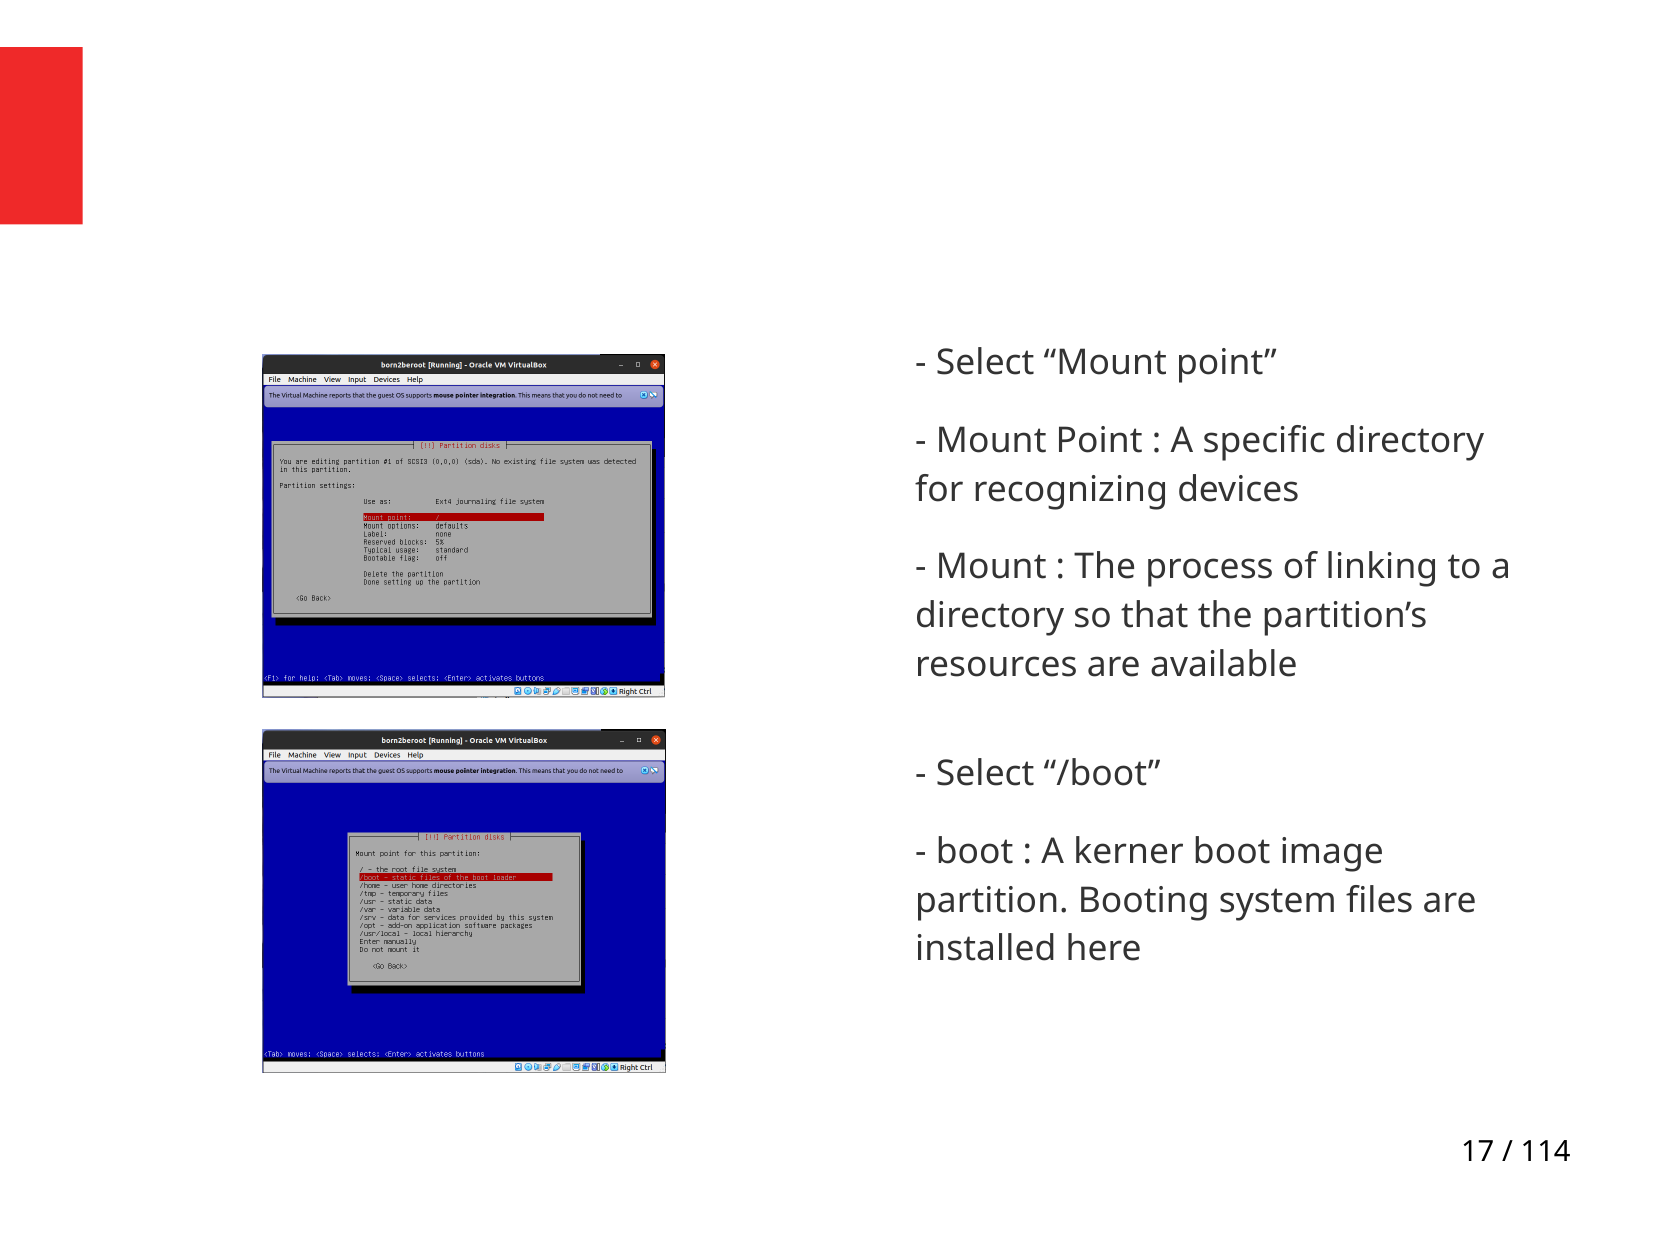

# - Select “Mount point”
- Mount Point : A specific directory for recognizing devices
- Mount : The process of linking to a directory so that the partition’s resources are available
- Select “/boot”
- boot : A kerner boot image partition. Booting system files are installed here
17